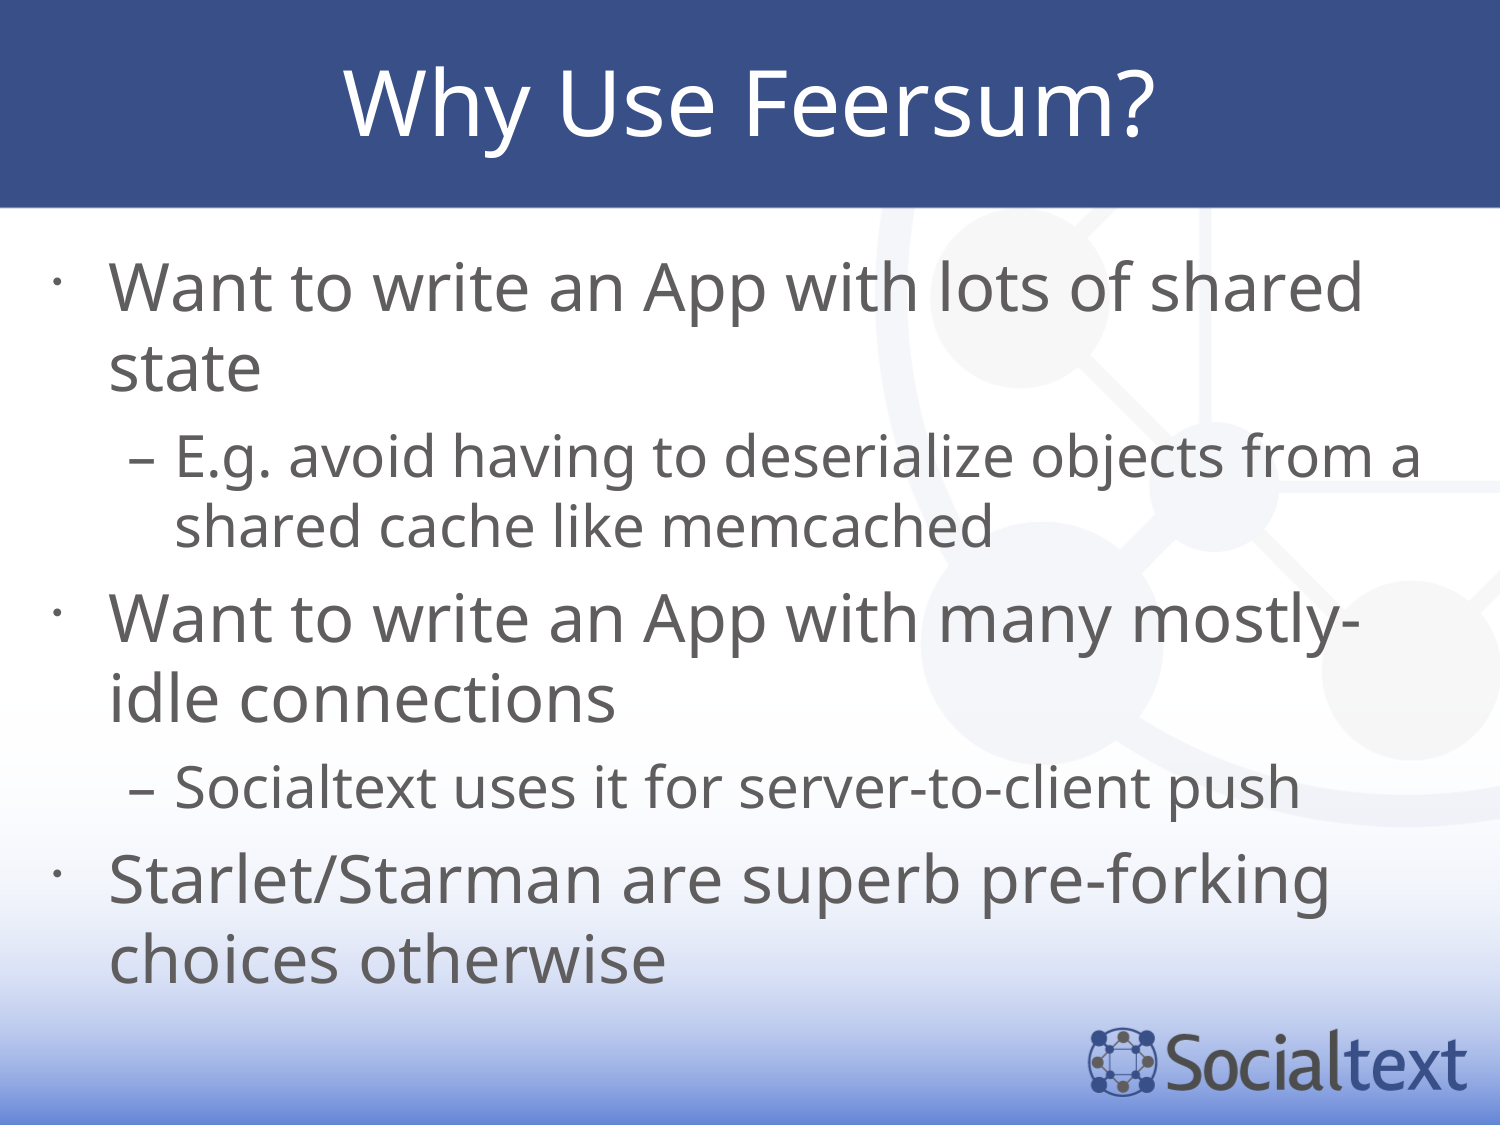

# Why Use Feersum?
Want to write an App with lots of shared state
E.g. avoid having to deserialize objects from a shared cache like memcached
Want to write an App with many mostly-idle connections
Socialtext uses it for server-to-client push
Starlet/Starman are superb pre-forking choices otherwise